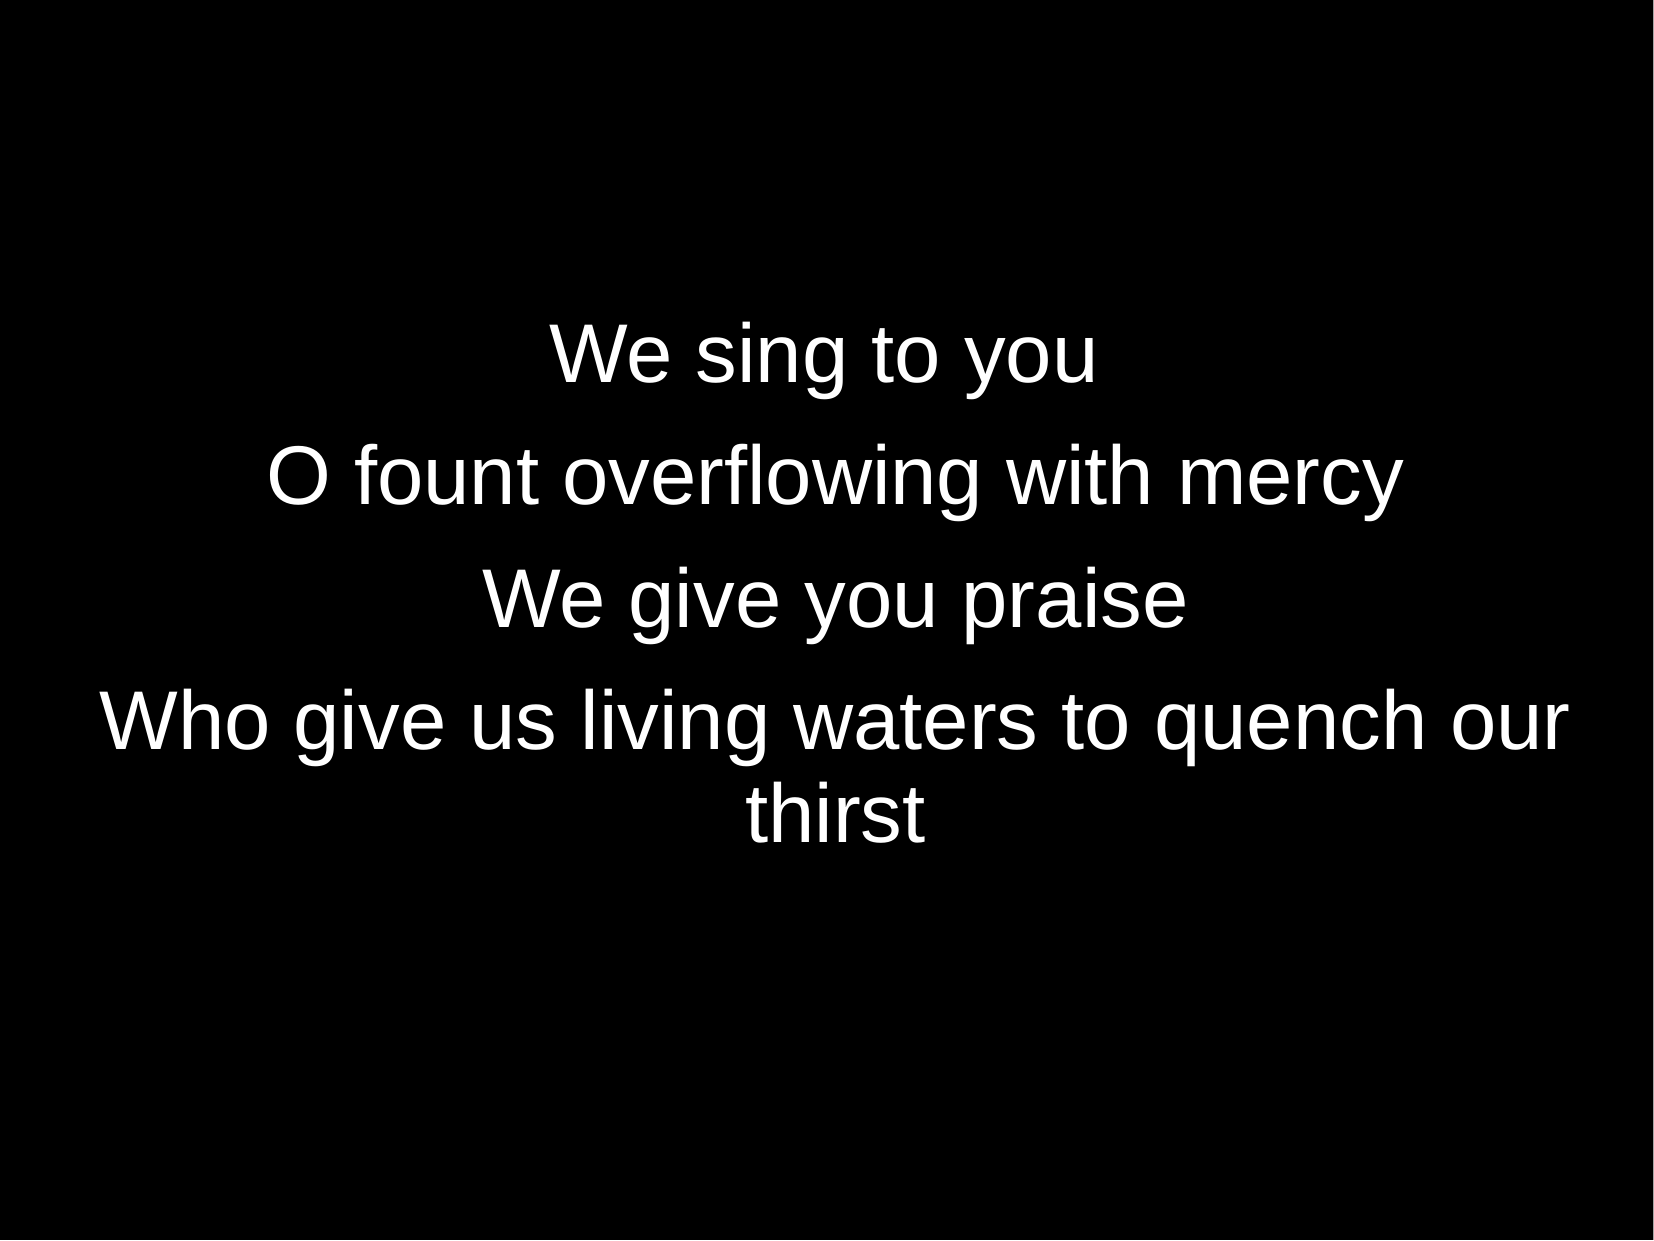

#
We sing to you
O fount overflowing with mercy
We give you praise
Who give us living waters to quench our thirst